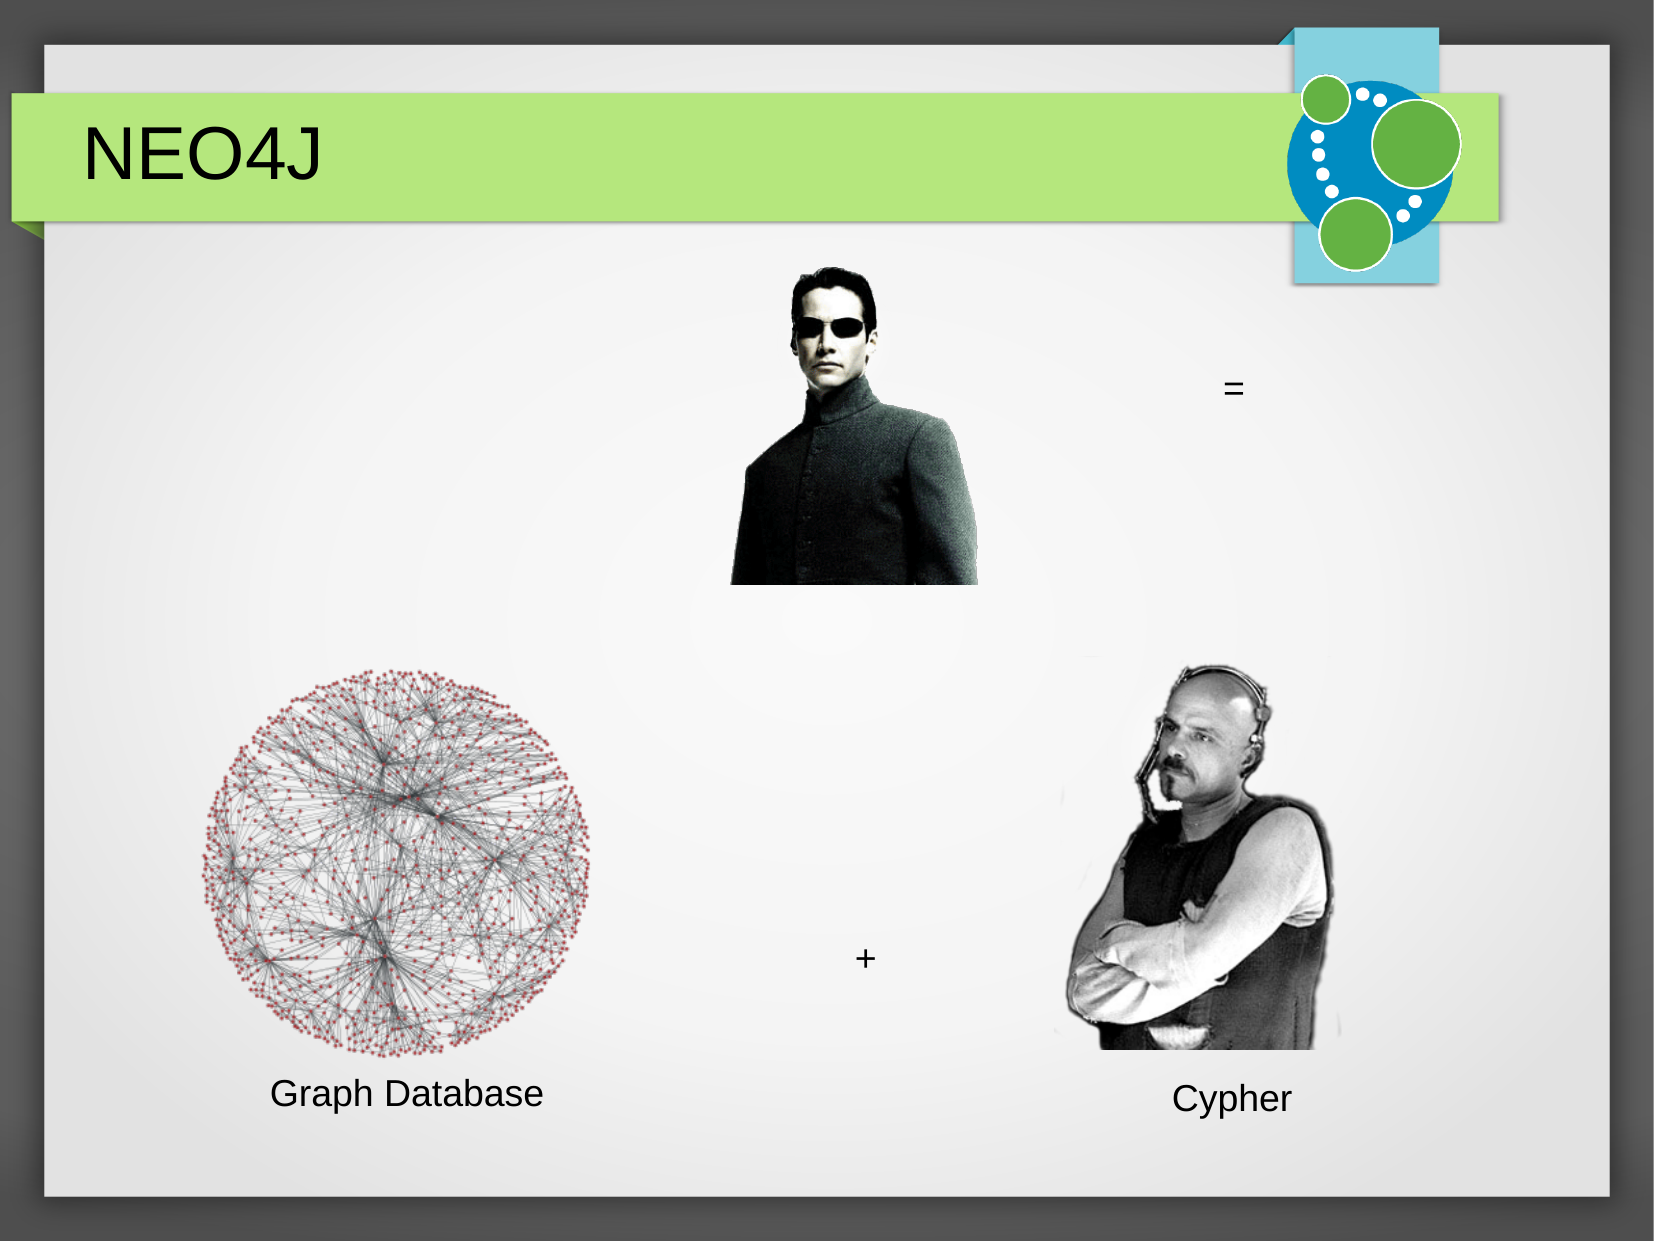

# NEO4J
=
+
Graph Database
Cypher